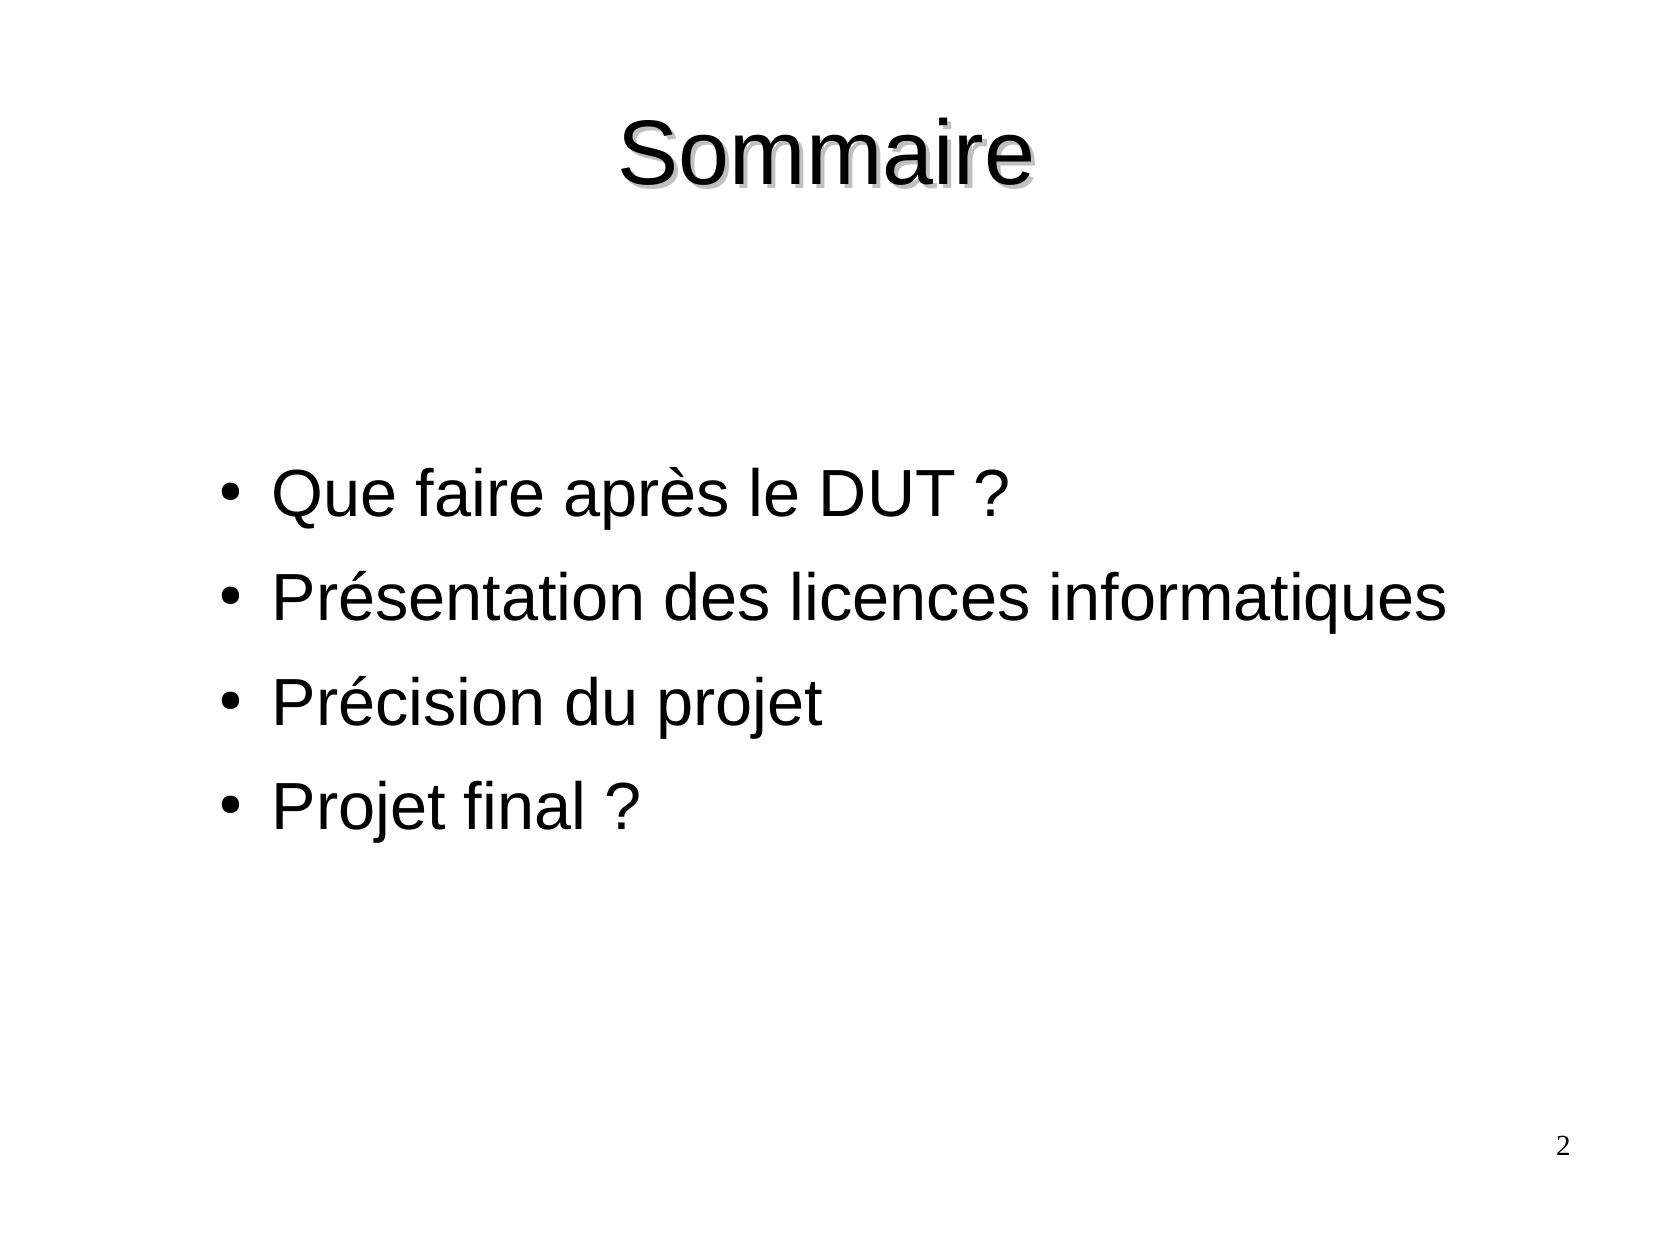

# Sommaire
Que faire après le DUT ?
Présentation des licences informatiques
Précision du projet
Projet final ?
2